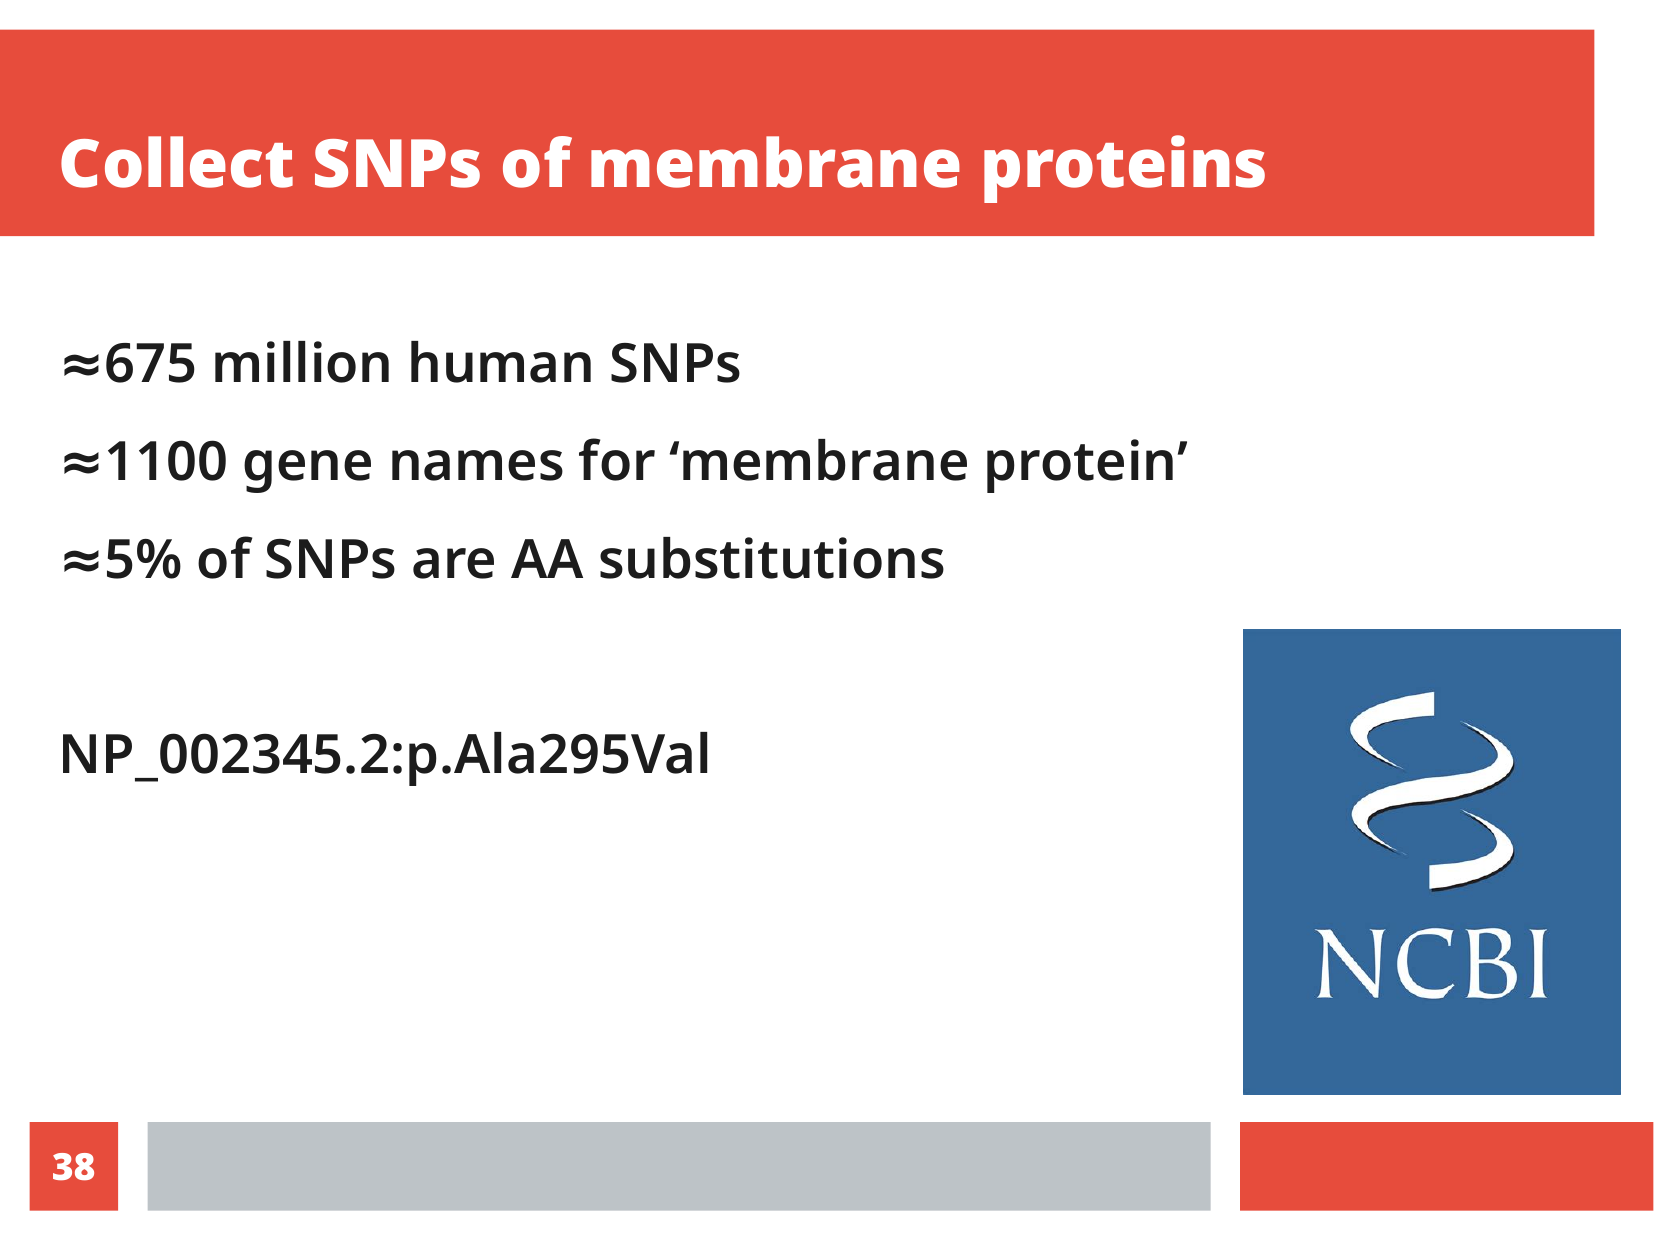

# Collect SNPs of membrane proteins
≈675 million human SNPs
≈1100 gene names for ‘membrane protein’
≈5% of SNPs are AA substitutions
NP_002345.2:p.Ala295Val
38